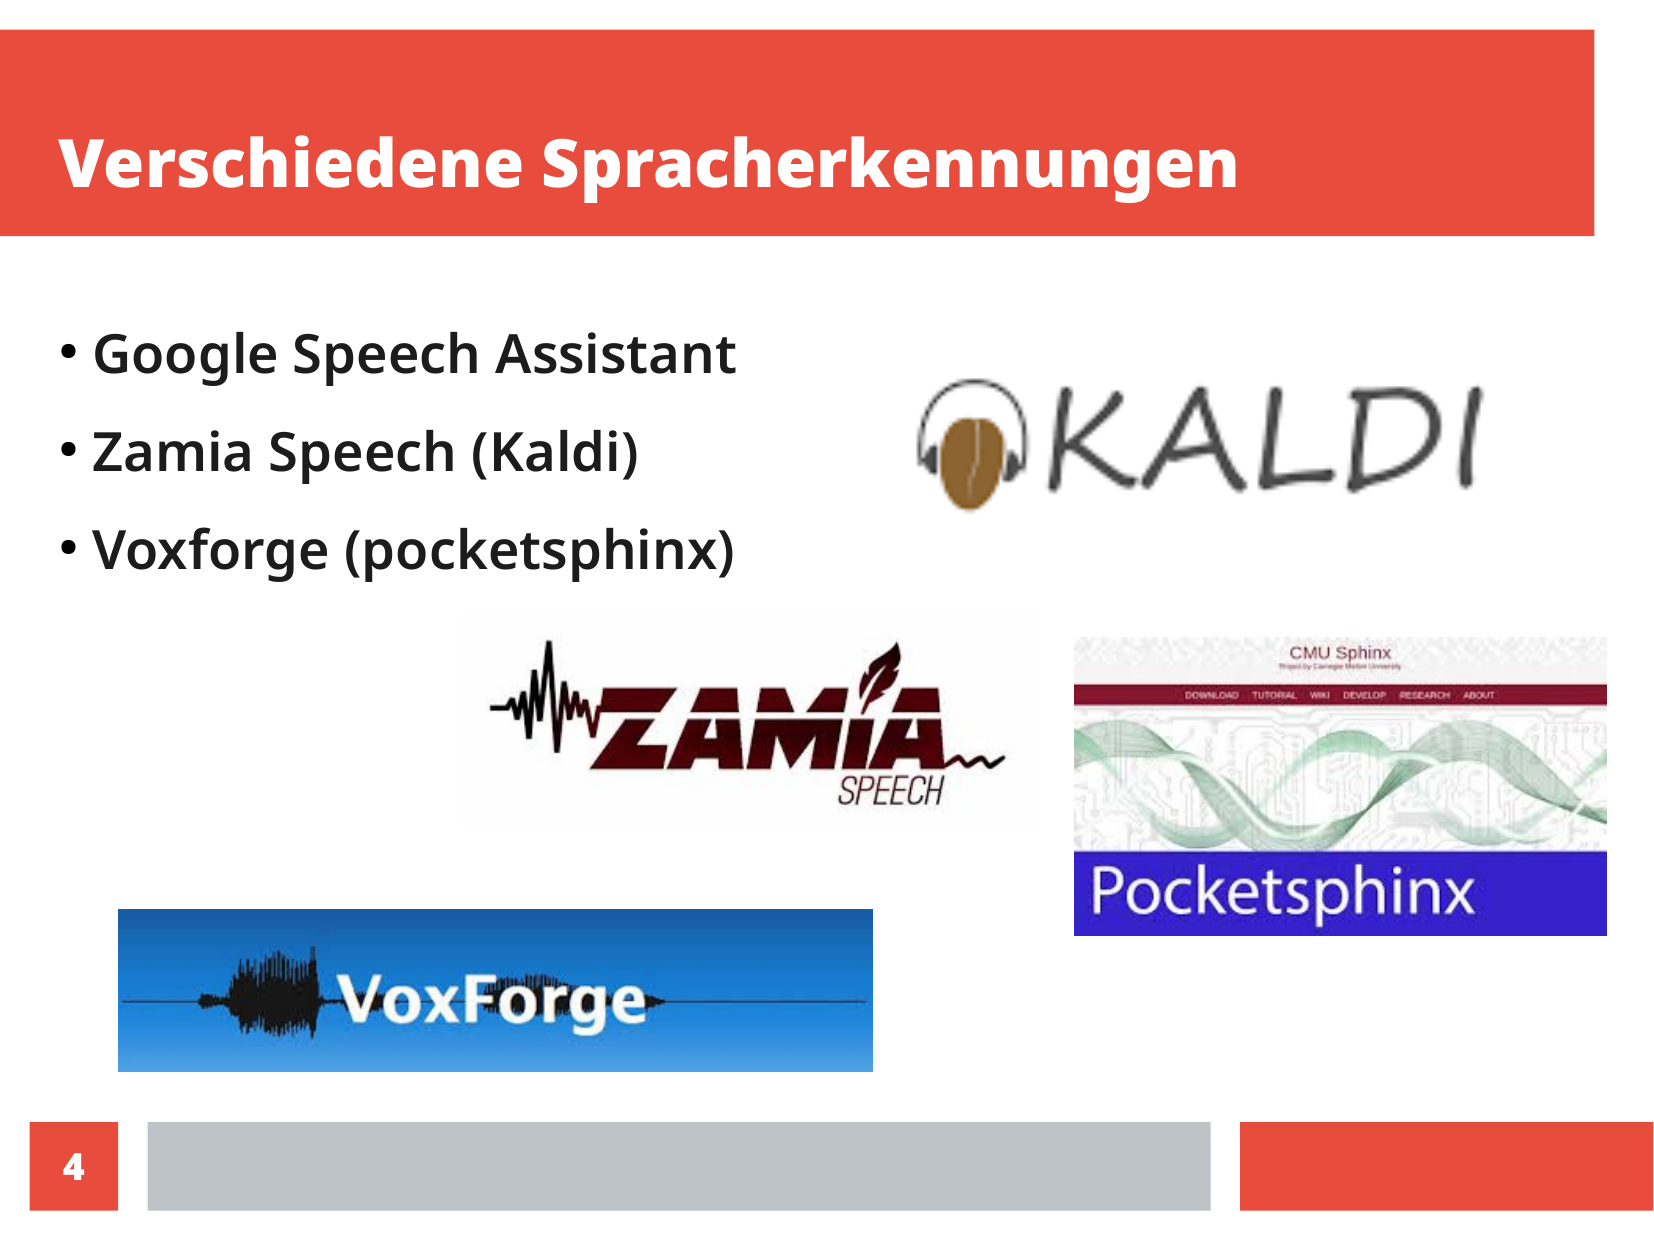

# Verschiedene Spracherkennungen
 Google Speech Assistant
 Zamia Speech (Kaldi)
 Voxforge (pocketsphinx)
4